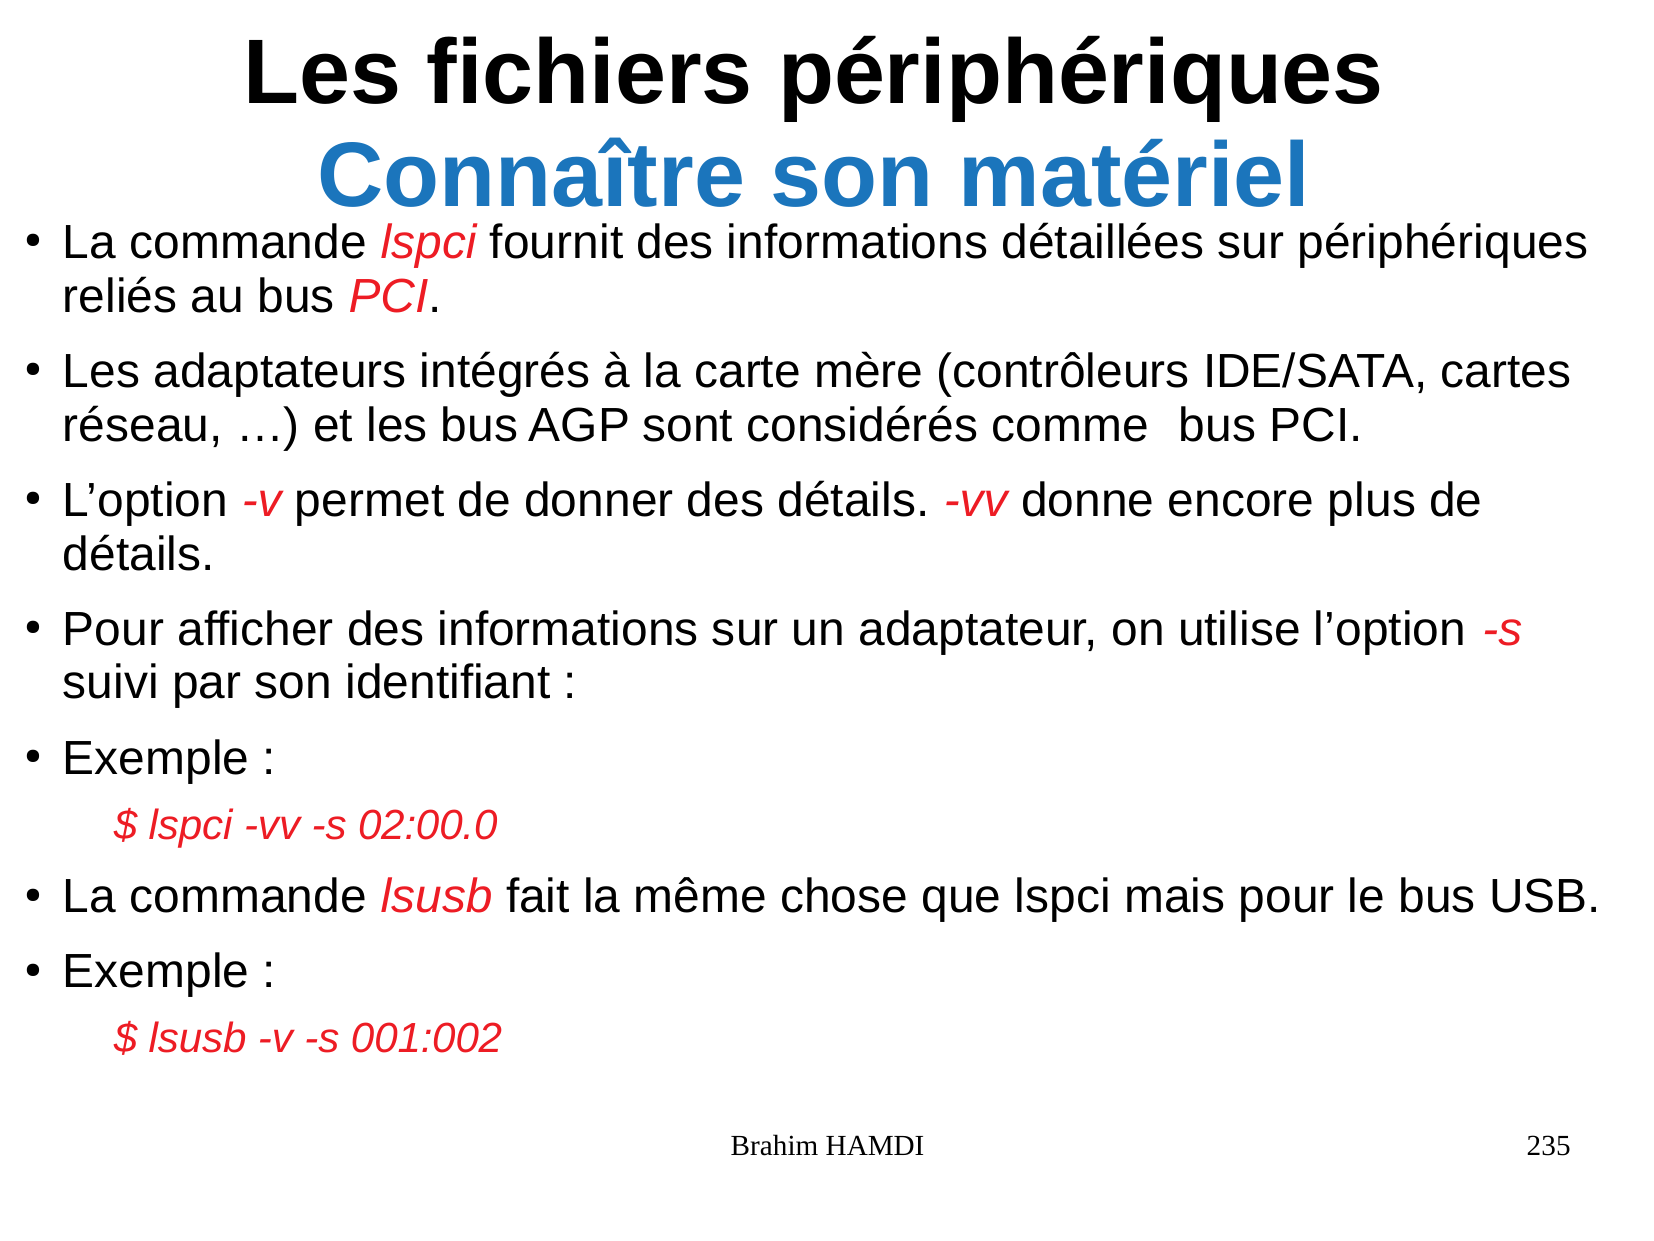

# Les fichiers périphériques Connaître son matériel
La commande lspci fournit des informations détaillées sur périphériques reliés au bus PCI.
Les adaptateurs intégrés à la carte mère (contrôleurs IDE/SATA, cartes réseau, …) et les bus AGP sont considérés comme 	bus PCI.
L’option -v permet de donner des détails. -vv donne encore plus de détails.
Pour afficher des informations sur un adaptateur, on utilise l’option -s suivi par son identifiant :
Exemple :
$ lspci -vv -s 02:00.0
La commande lsusb fait la même chose que lspci mais pour le bus USB.
Exemple :
$ lsusb -v -s 001:002
Brahim HAMDI
235